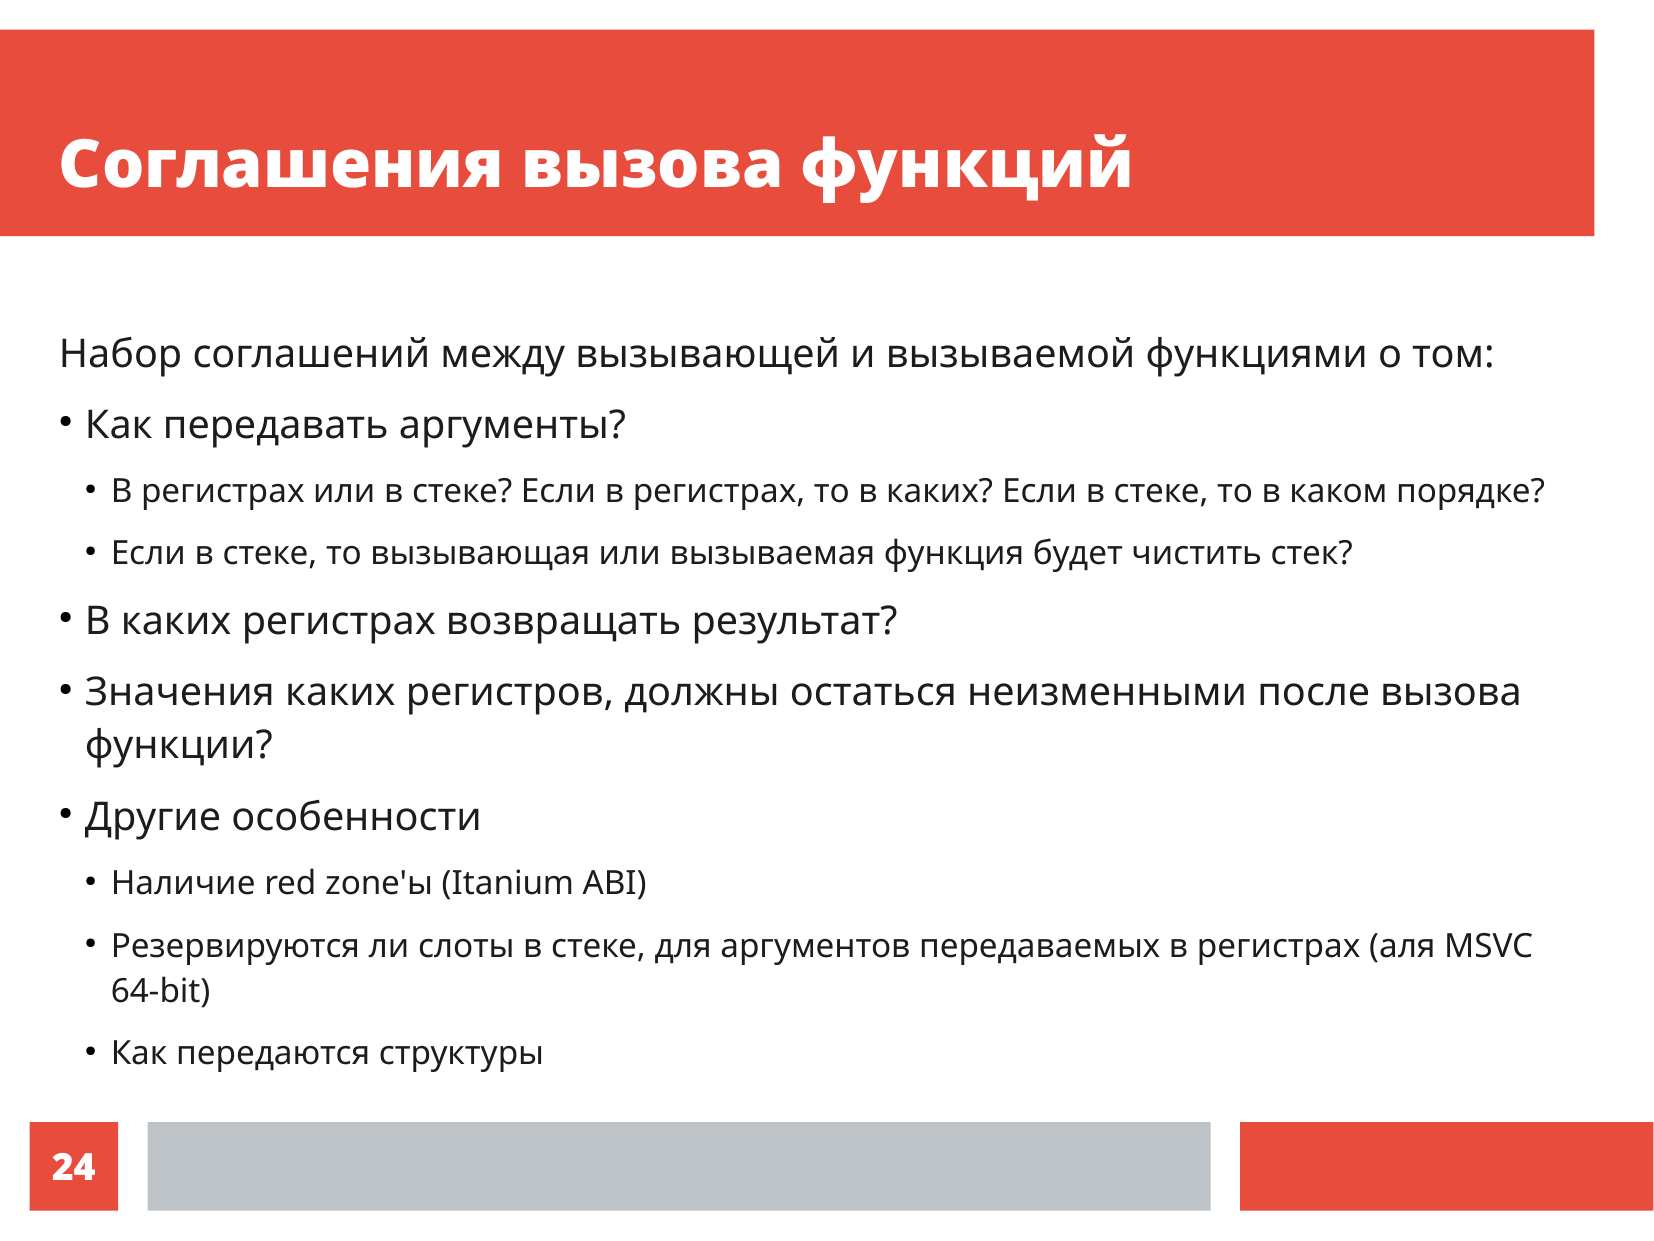

# Соглашения вызова функций
Набор соглашений между вызывающей и вызываемой функциями о том:
Как передавать аргументы?
В регистрах или в стеке? Если в регистрах, то в каких? Если в стеке, то в каком порядке?
Если в стеке, то вызывающая или вызываемая функция будет чистить стек?
В каких регистрах возвращать результат?
Значения каких регистров, должны остаться неизменными после вызова функции?
Другие особенности
Наличие red zone'ы (Itanium ABI)
Резервируются ли слоты в стеке, для аргументов передаваемых в регистрах (аля MSVC 64-bit)
Как передаются структуры
24